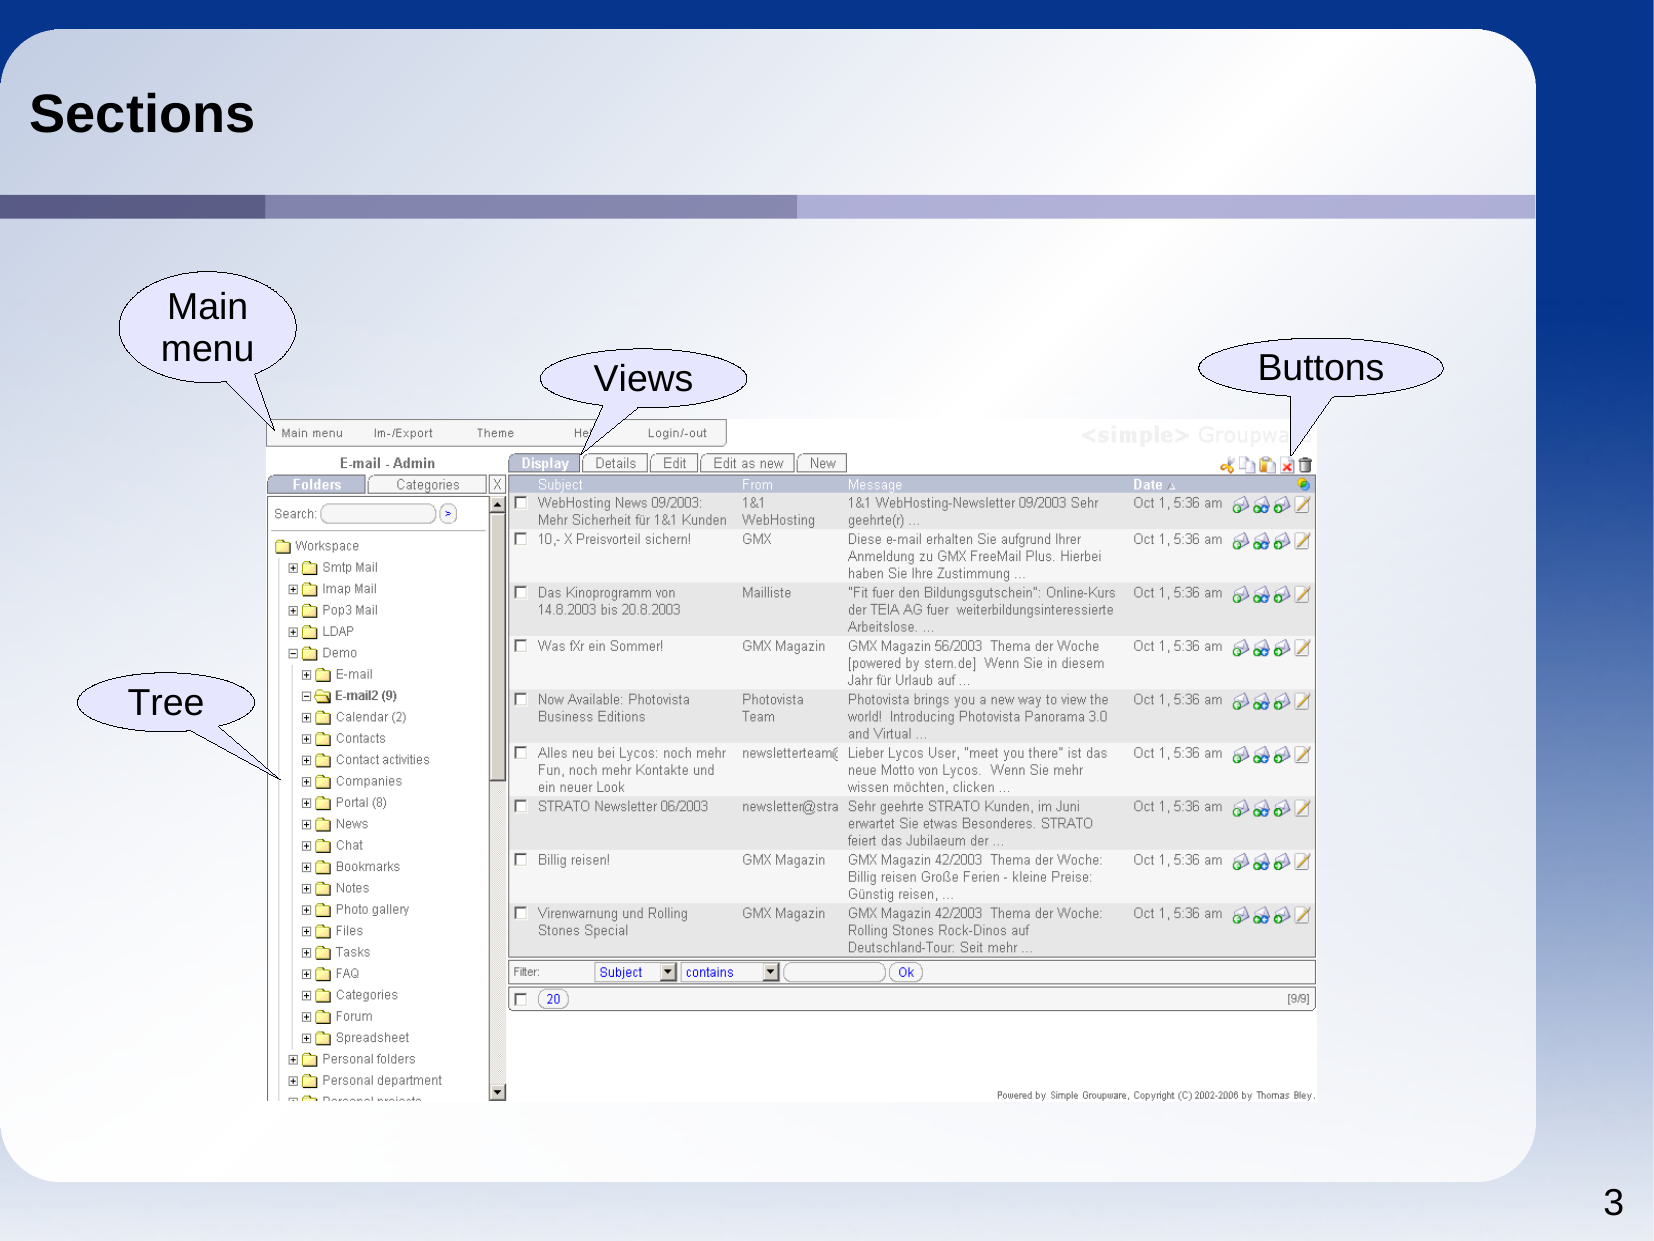

# Sections
Main menu
Buttons
Views
Tree
3